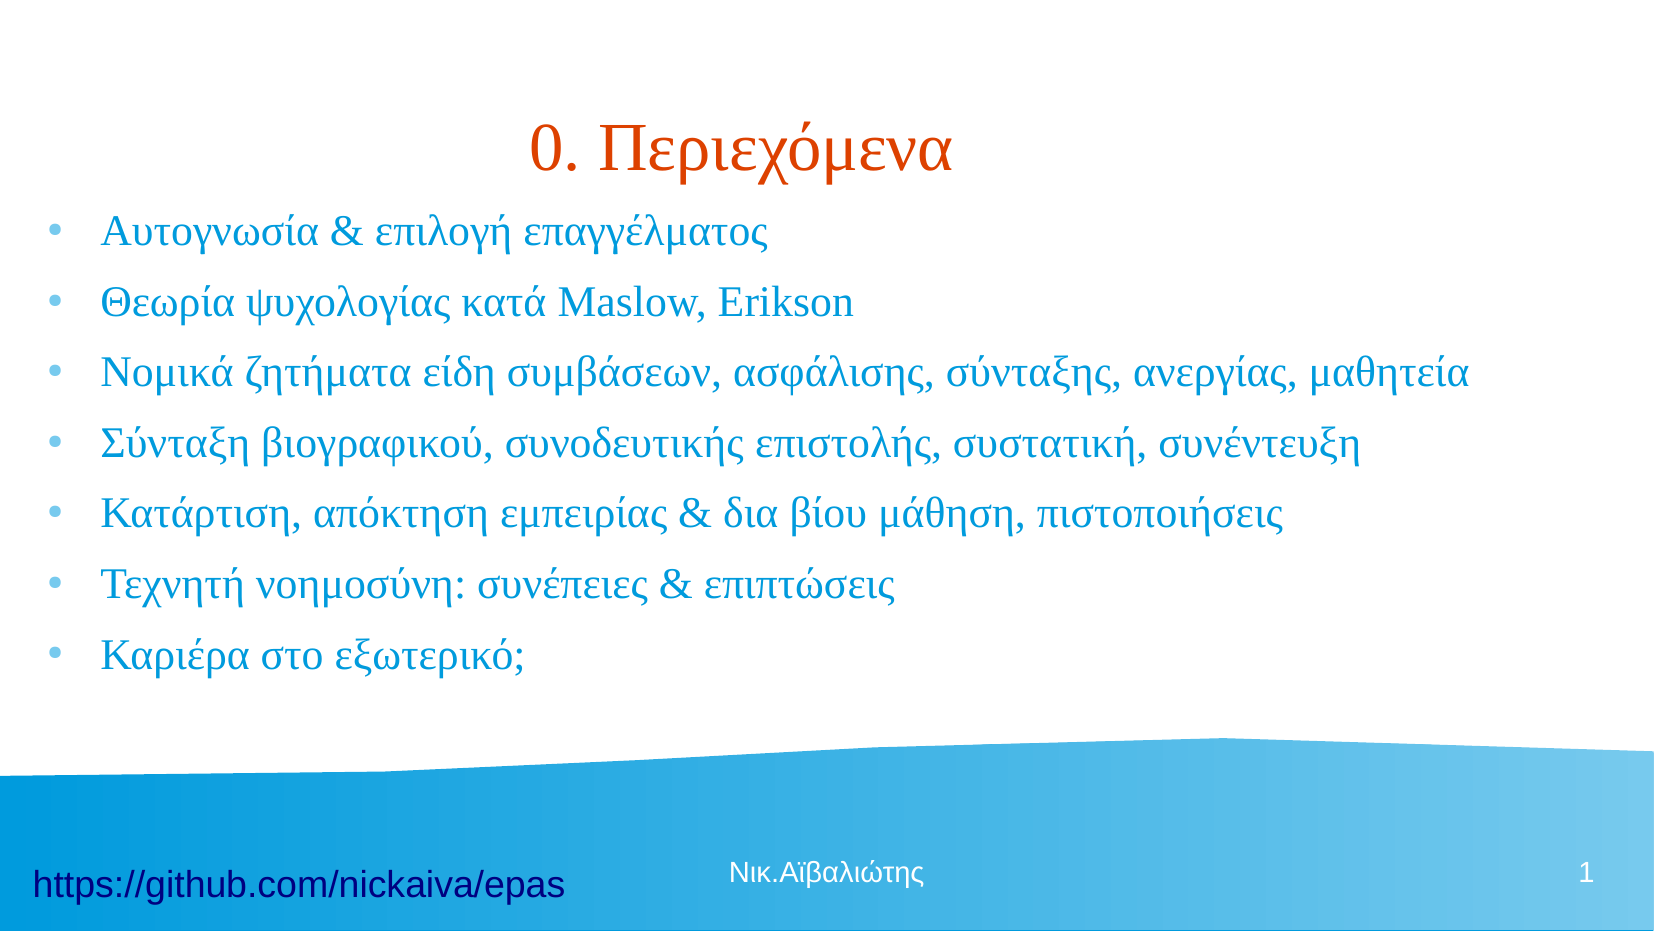

# 0. Περιεχόμενα
Αυτογνωσία & επιλογή επαγγέλματος
Θεωρία ψυχολογίας κατά Maslow, Erikson
Νομικά ζητήματα είδη συμβάσεων, ασφάλισης, σύνταξης, ανεργίας, μαθητεία
Σύνταξη βιογραφικού, συνοδευτικής επιστολής, συστατική, συνέντευξη
Κατάρτιση, απόκτηση εμπειρίας & δια βίου μάθηση, πιστοποιήσεις
Τεχνητή νοημοσύνη: συνέπειες & επιπτώσεις
Καριέρα στο εξωτερικό;
Νικ.Αϊβαλιώτης
1